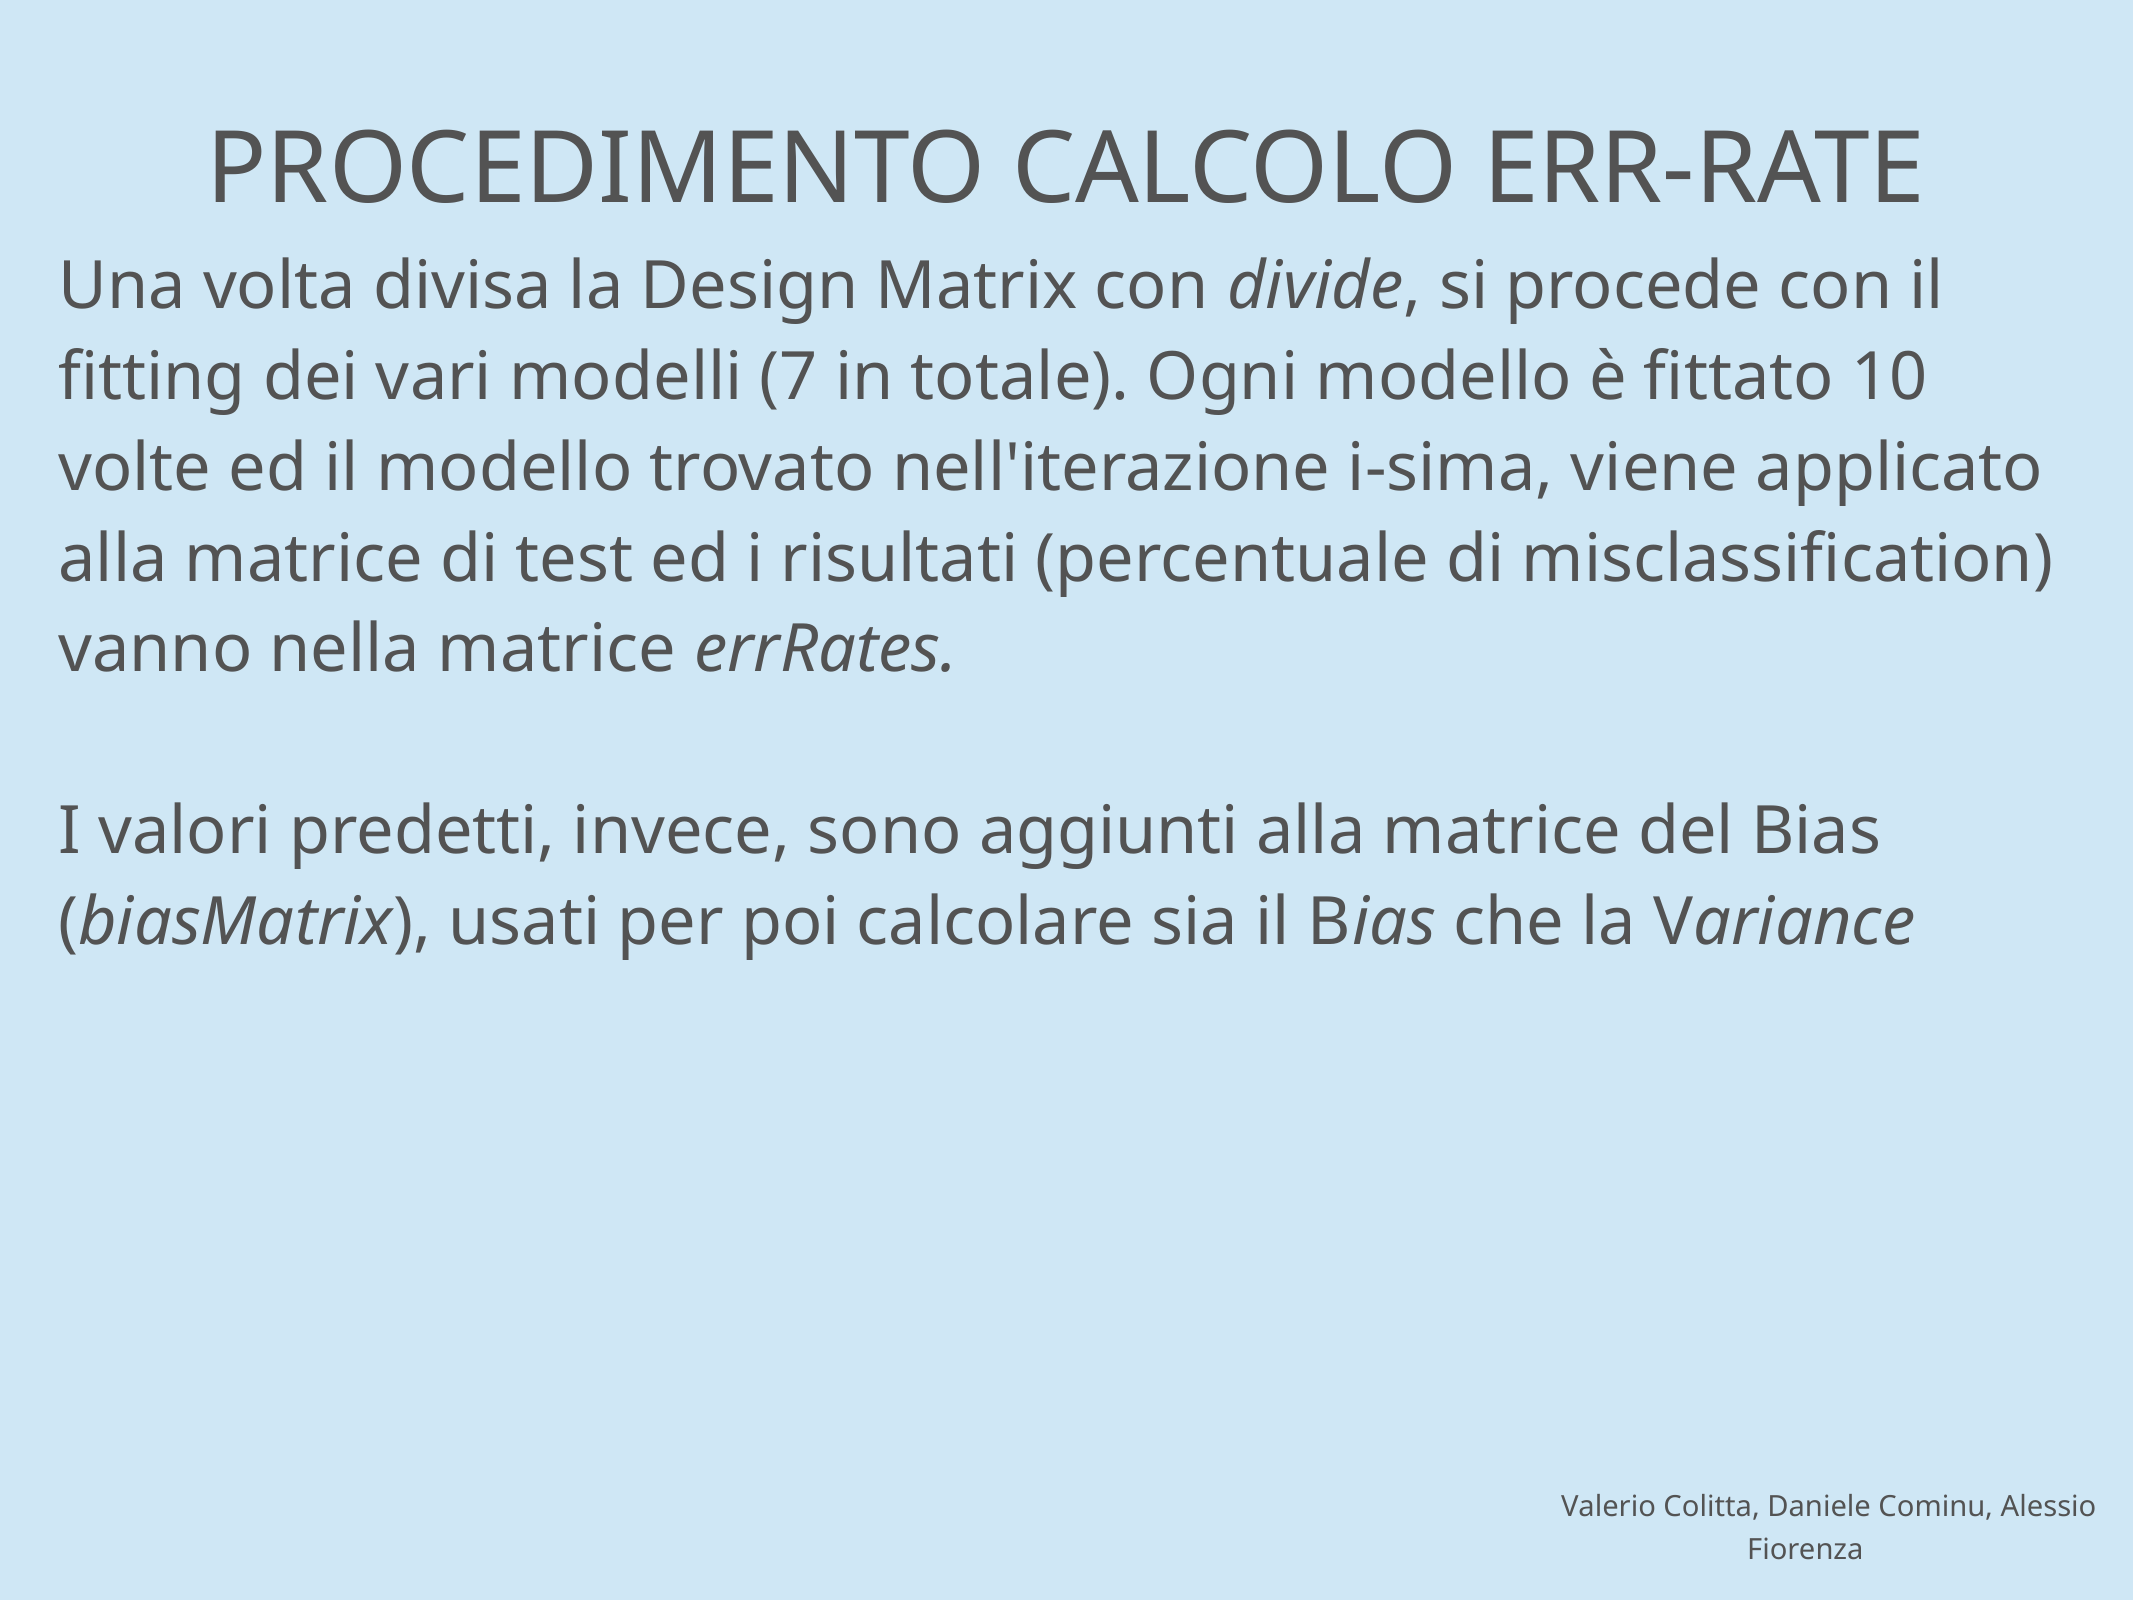

# PROCEDIMENTO CALCOLO ERR-RATE
Una volta divisa la Design Matrix con divide, si procede con il fitting dei vari modelli (7 in totale). Ogni modello è fittato 10 volte ed il modello trovato nell'iterazione i-sima, viene applicato alla matrice di test ed i risultati (percentuale di misclassification) vanno nella matrice errRates.
I valori predetti, invece, sono aggiunti alla matrice del Bias (biasMatrix), usati per poi calcolare sia il Bias che la Variance
Valerio Colitta, Daniele Cominu, Alessio Fiorenza